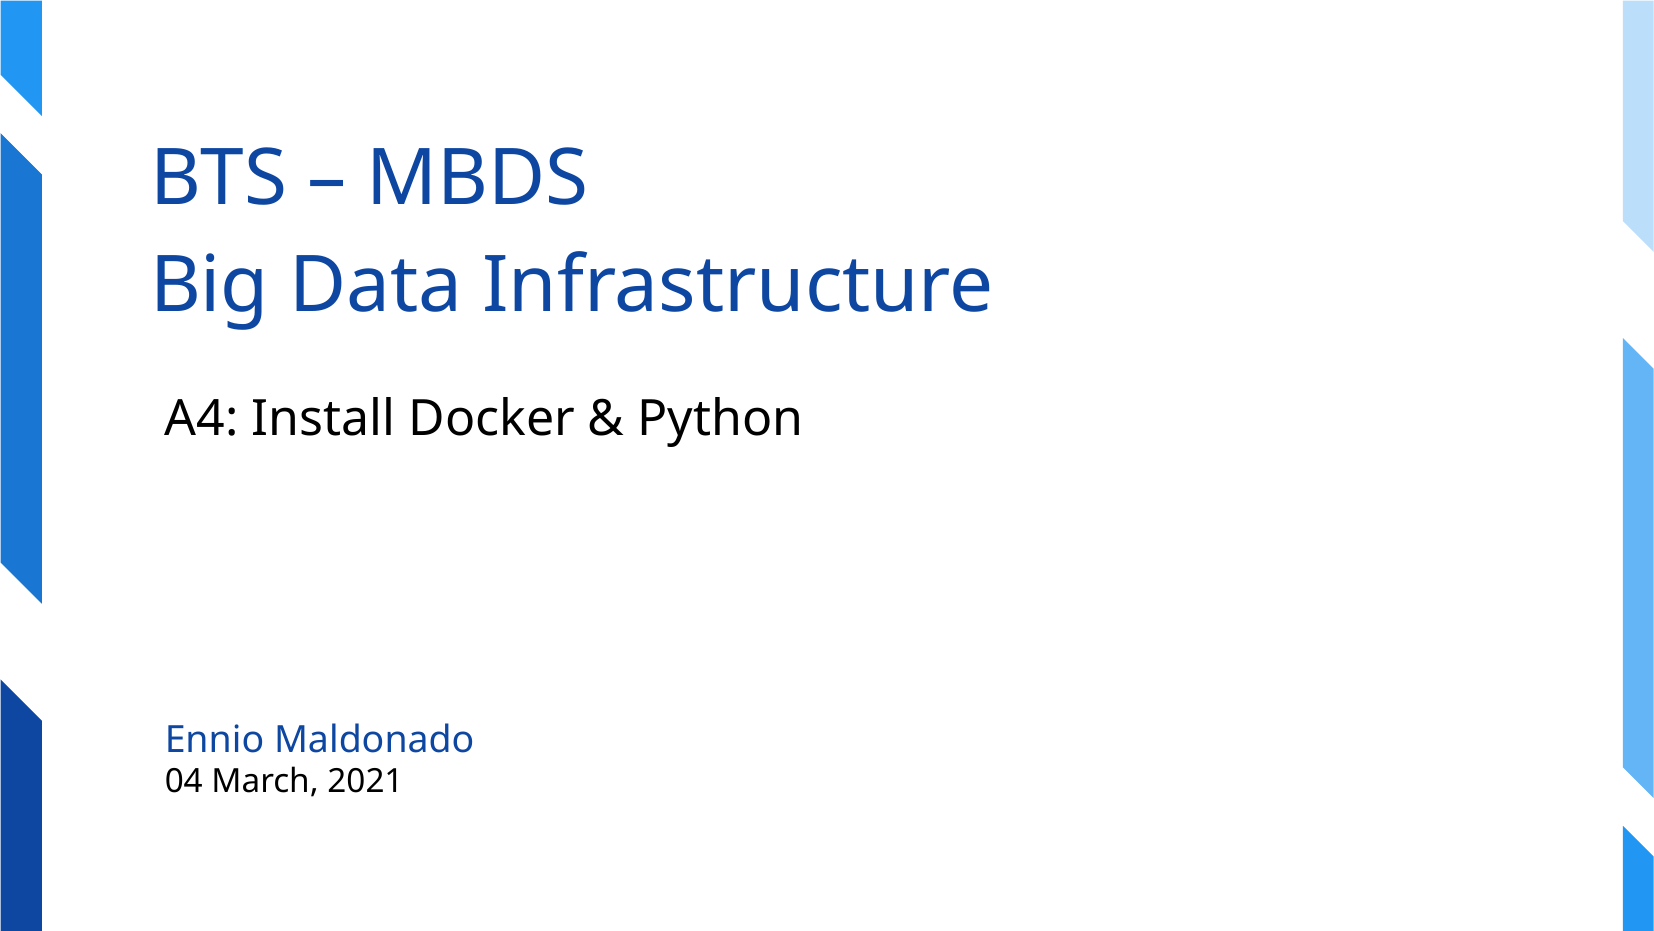

# BTS – MBDS Big Data Infrastructure
A4: Install Docker & Python
Ennio Maldonado
04 March, 2021